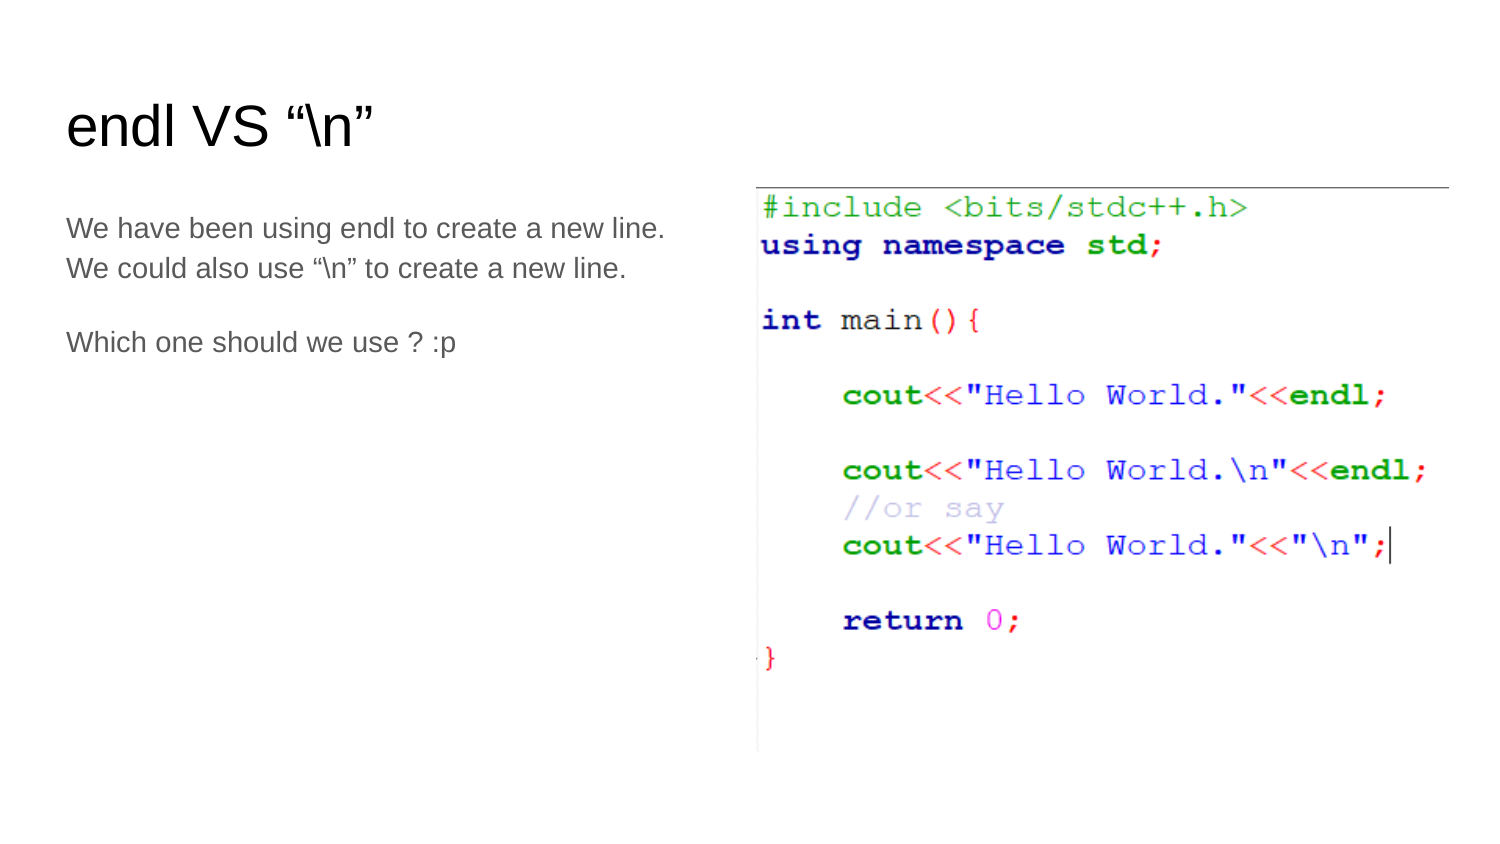

# endl VS “\n”
We have been using endl to create a new line.
We could also use “\n” to create a new line.
Which one should we use ? :p